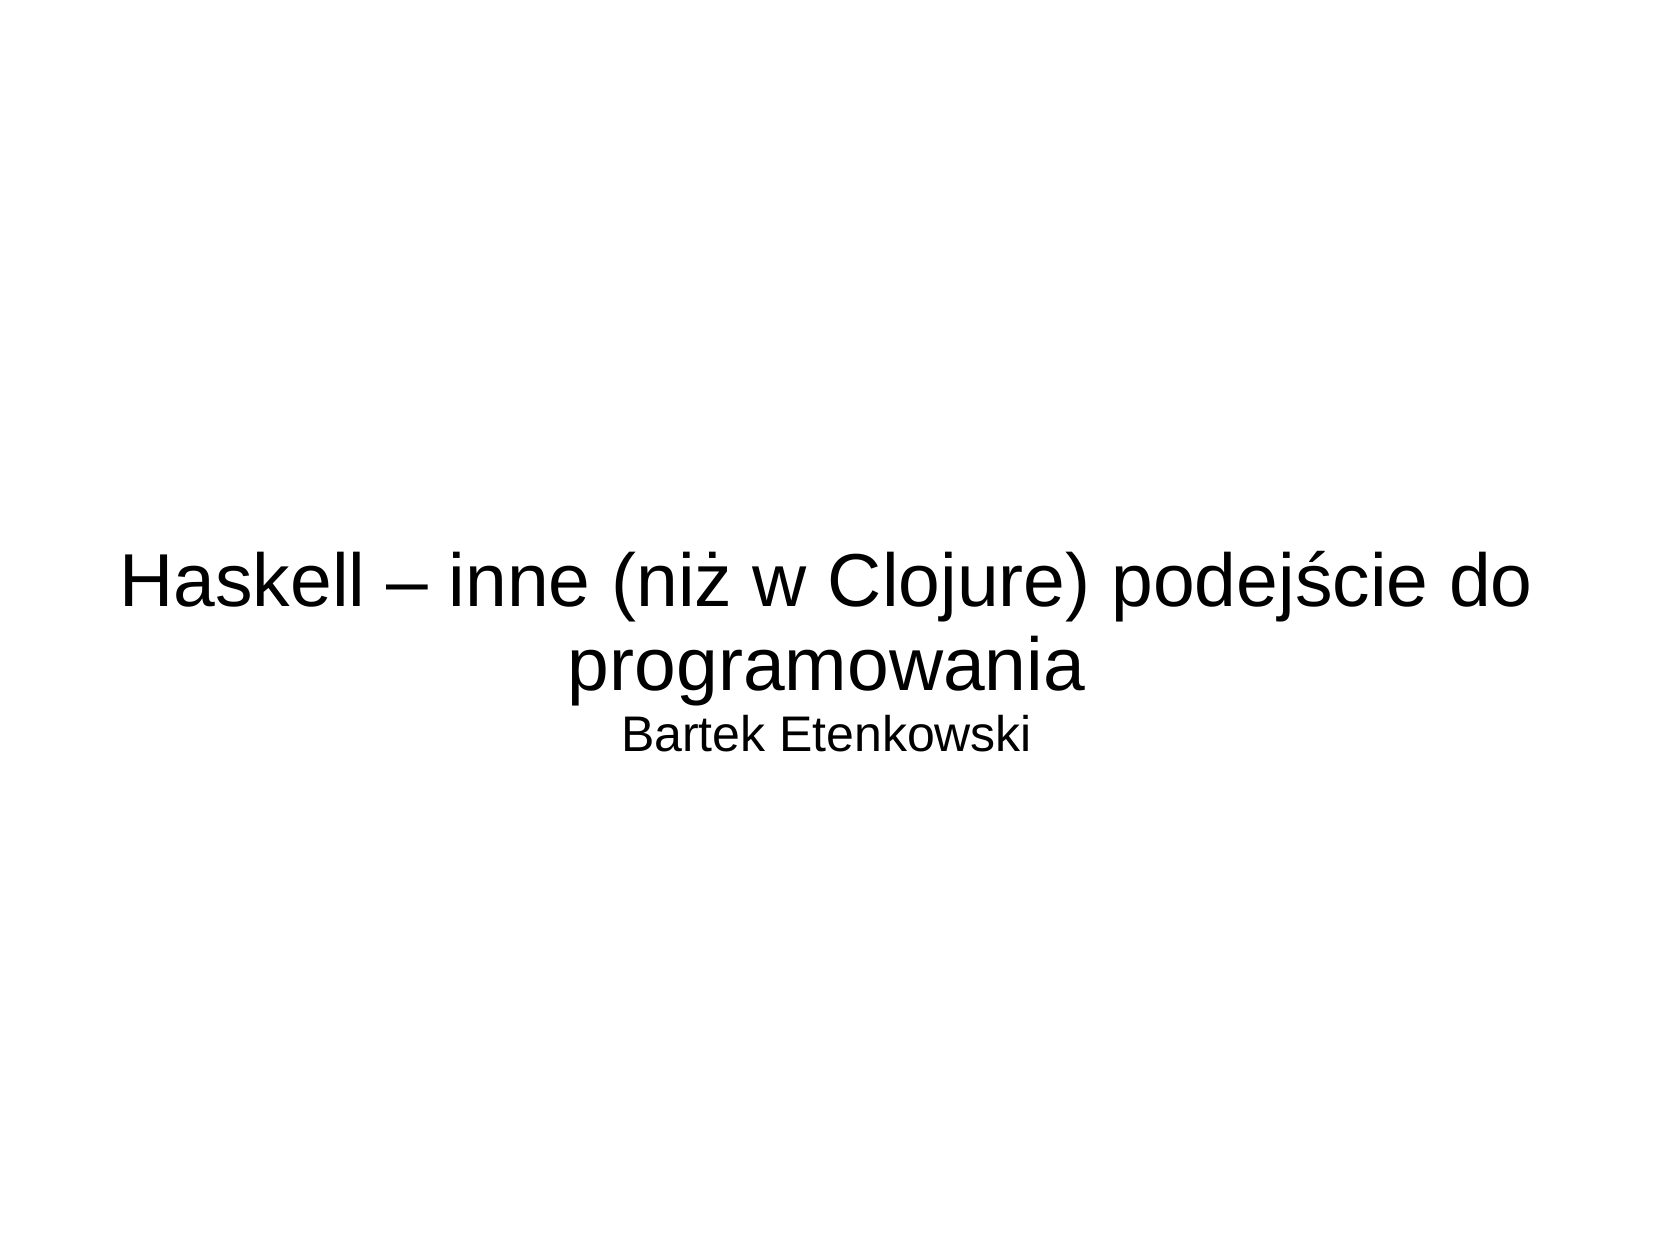

#
Haskell – inne (niż w Clojure) podejście do programowania
Bartek Etenkowski